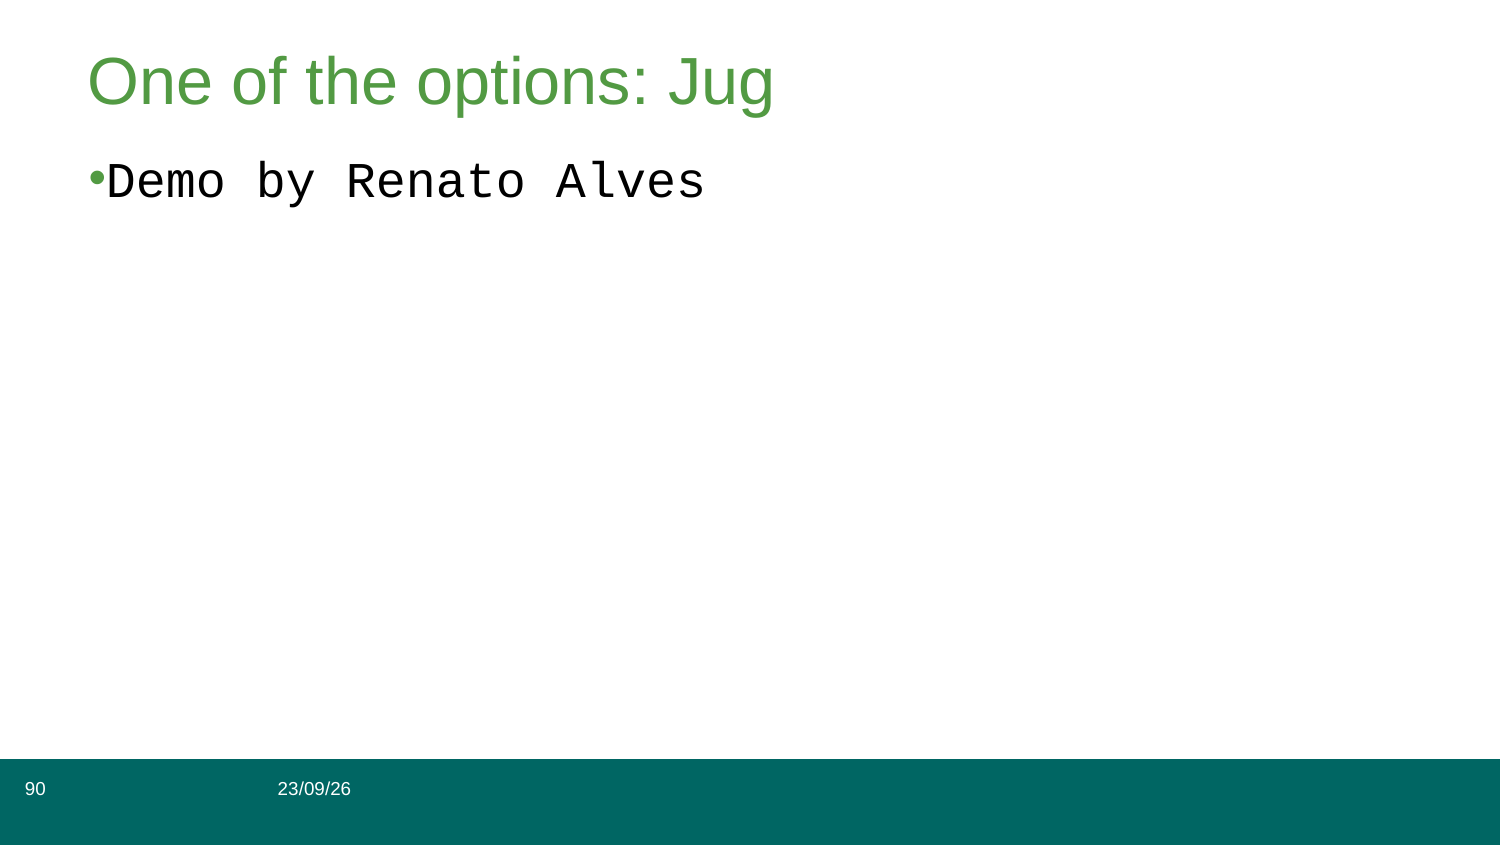

# One of the options: Jug
Demo by Renato Alves